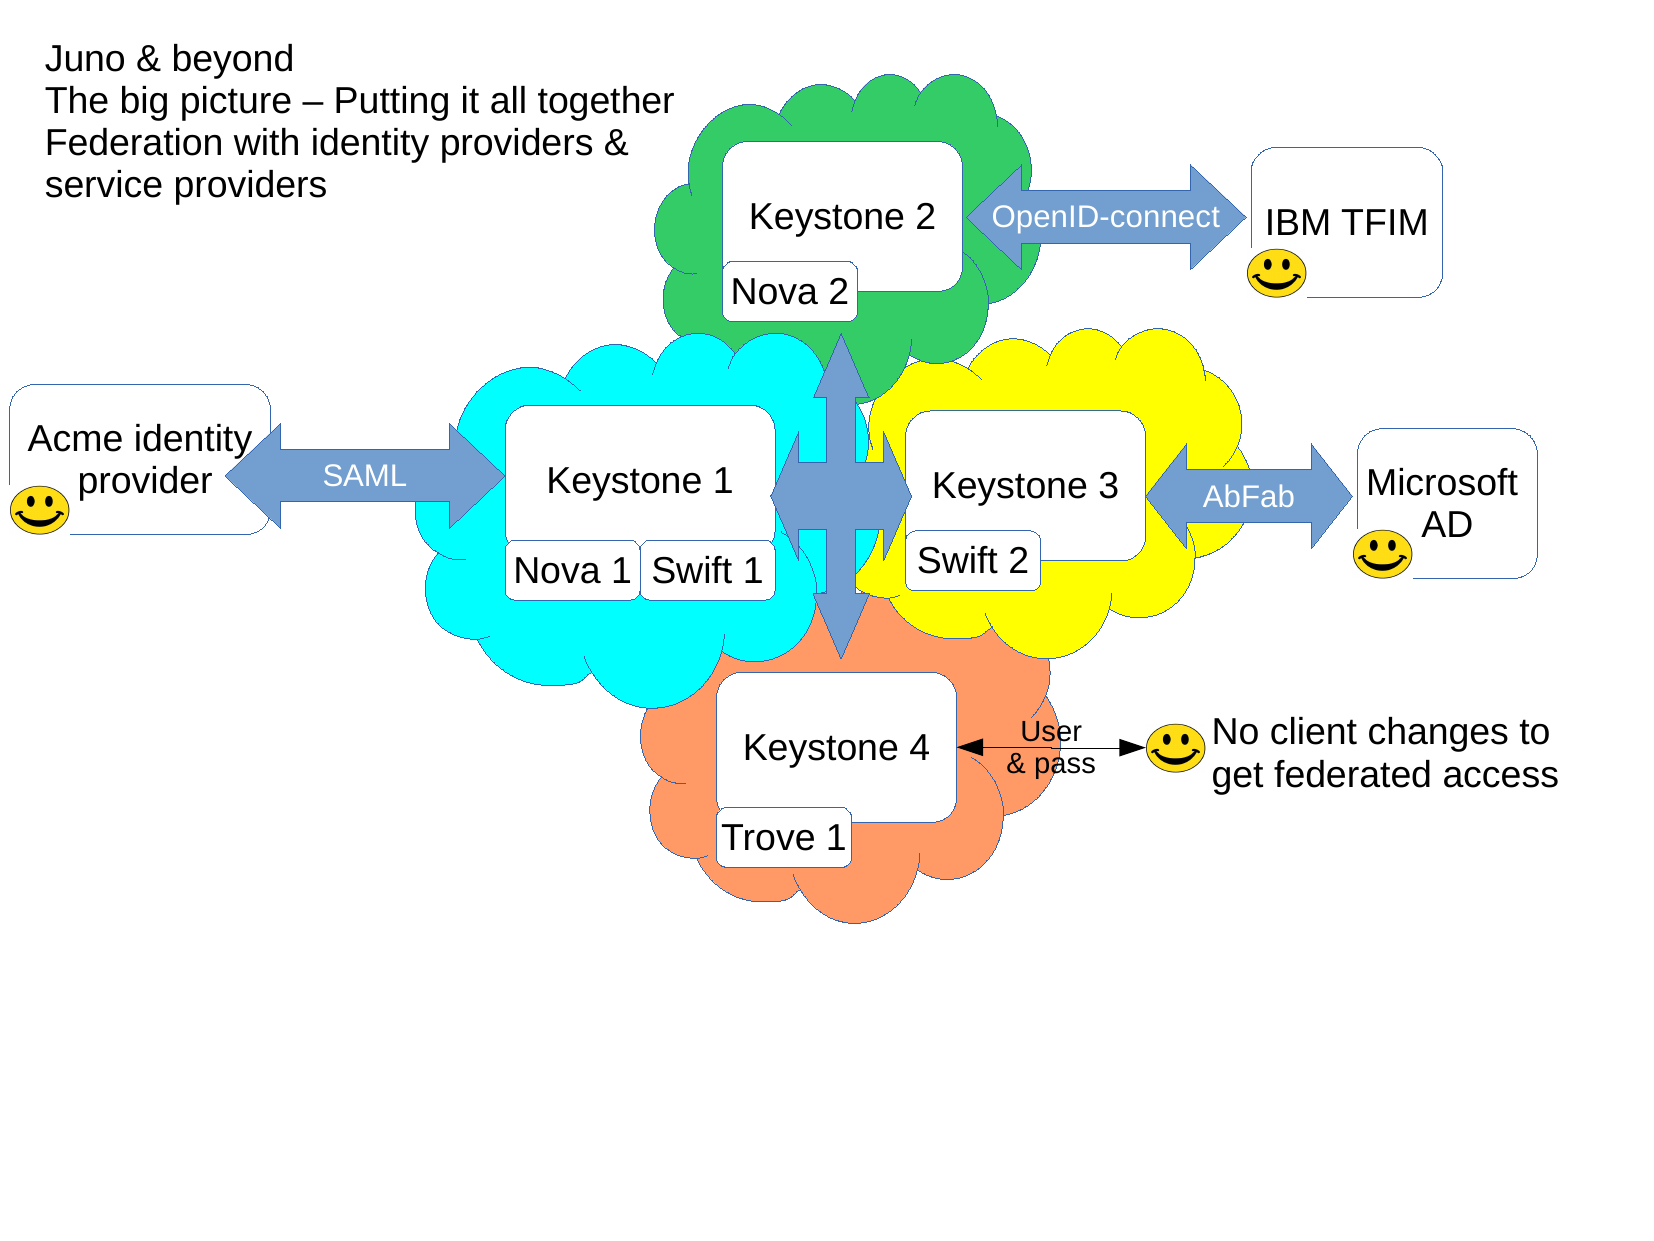

Juno & beyond
The big picture – Putting it all together
Federation with identity providers & service providers
Keystone 2
IBM TFIM
OpenID-connect
Nova 2
Acme identity
 provider
Keystone 1
Keystone 3
SAML
Microsoft
AD
AbFab
Swift 2
Nova 1
Swift 1
Keystone 4
No client changes to
get federated access
Trove 1